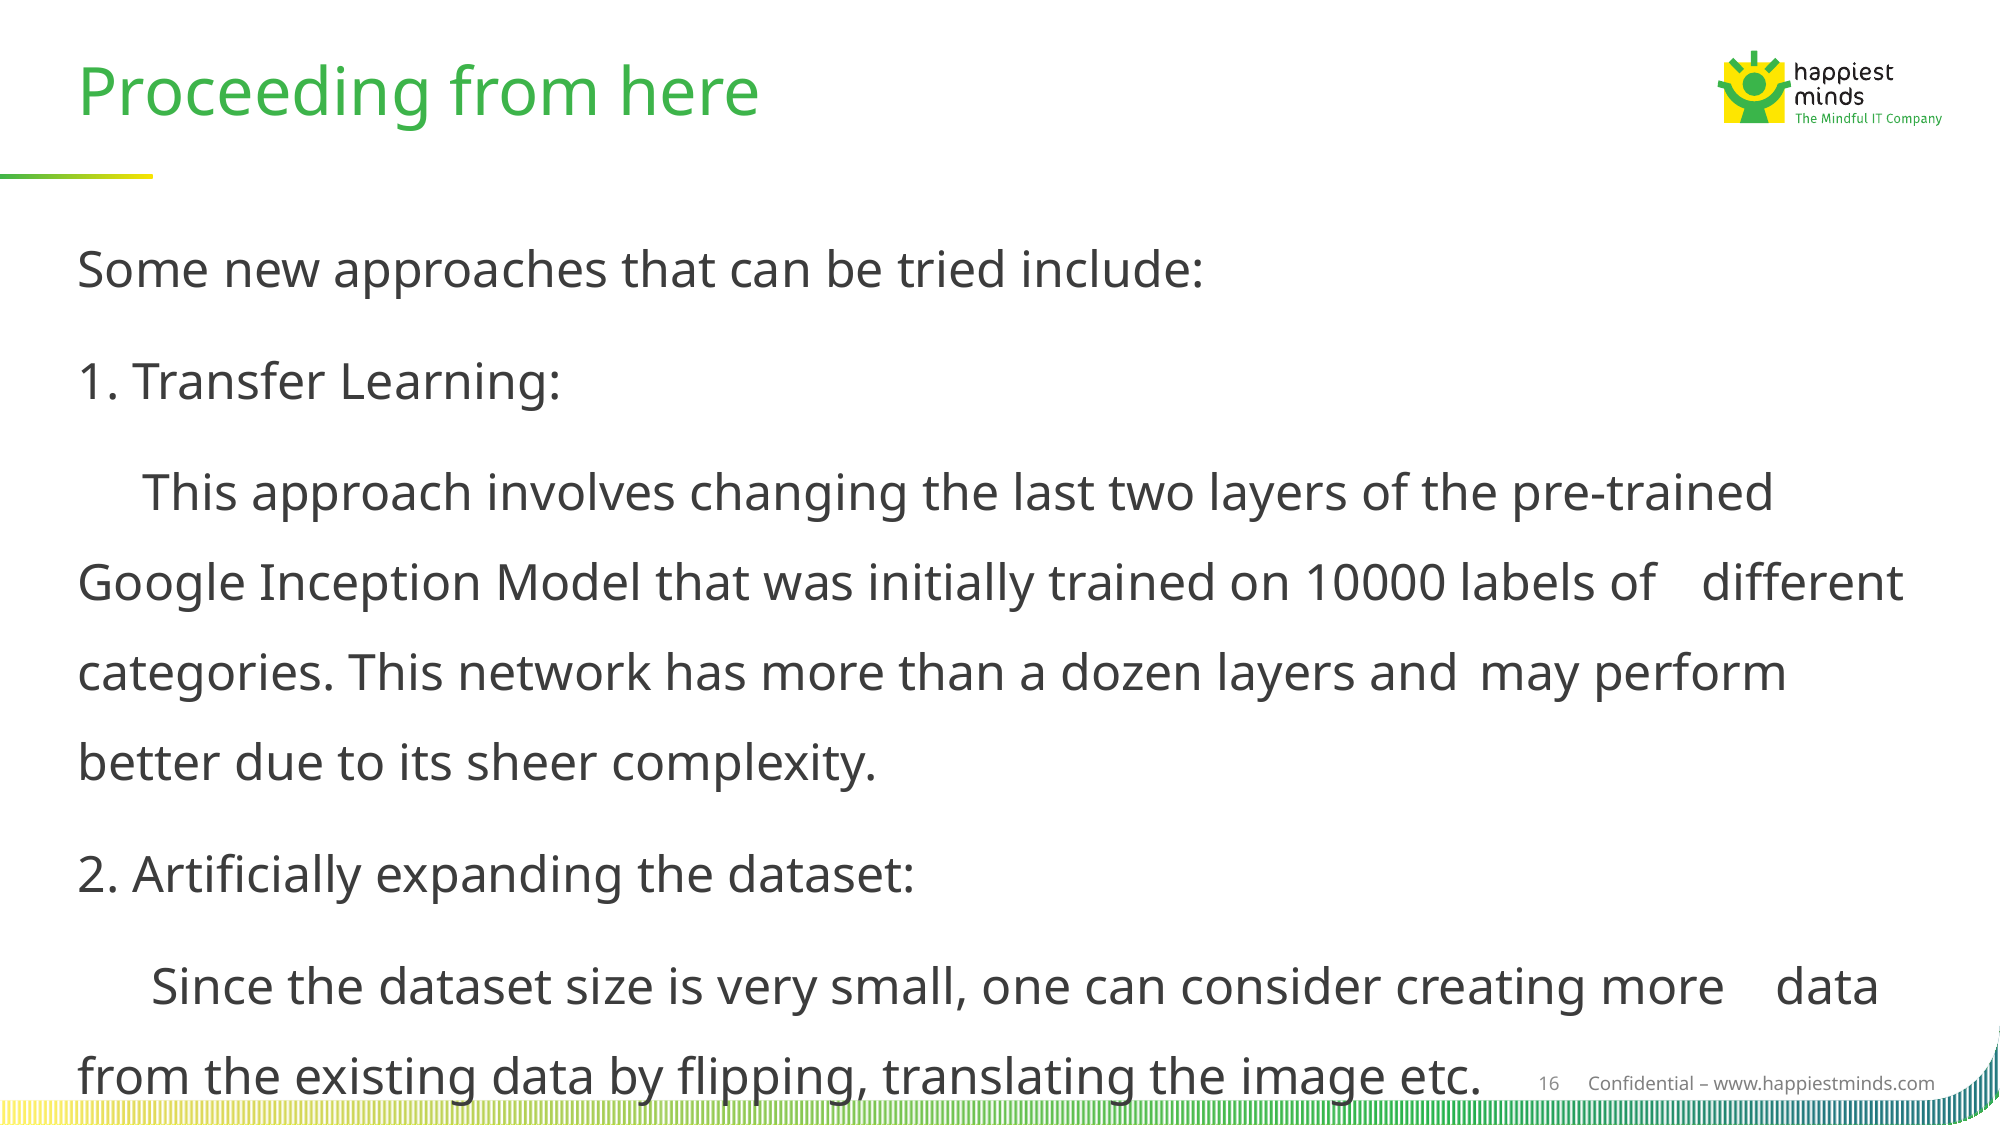

# Proceeding from here
Some new approaches that can be tried include:
1. Transfer Learning:
 This approach involves changing the last two layers of the pre-trained 	Google Inception Model that was initially trained on 10000 labels of 	different categories. This network has more than a dozen layers and 	may perform better due to its sheer complexity.
2. Artificially expanding the dataset:
 	Since the dataset size is very small, one can consider creating more 	data from the existing data by flipping, translating the image etc.